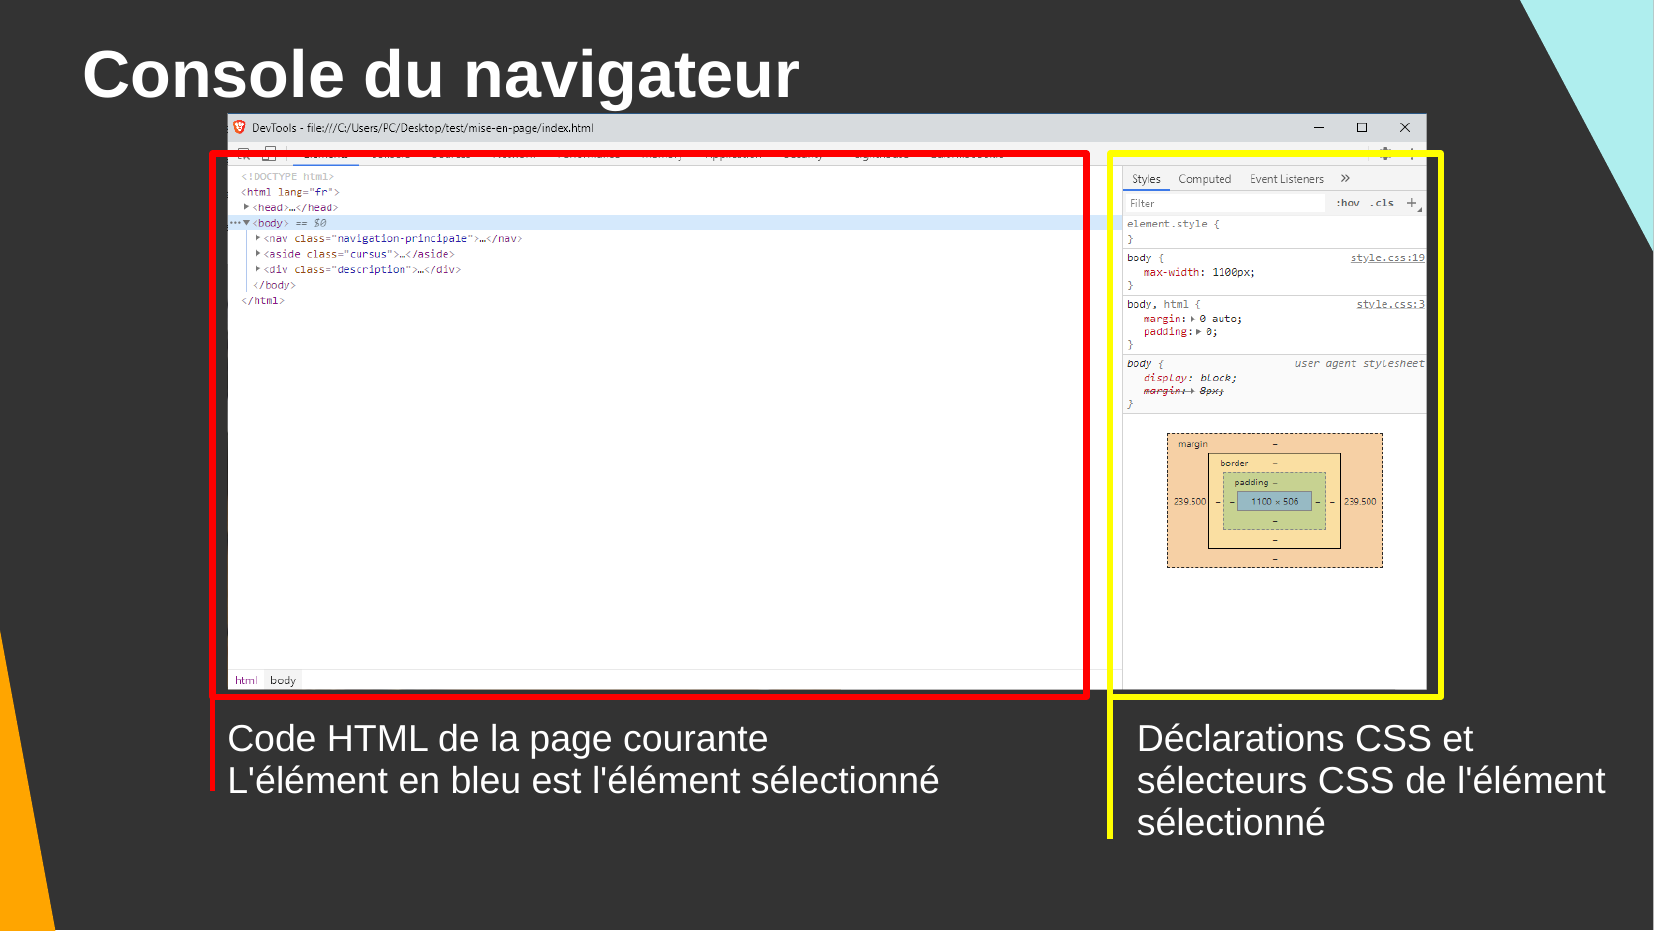

# Console du navigateur
Code HTML de la page courante
L'élément en bleu est l'élément sélectionné
Déclarations CSS et sélecteurs CSS de l'élément sélectionné